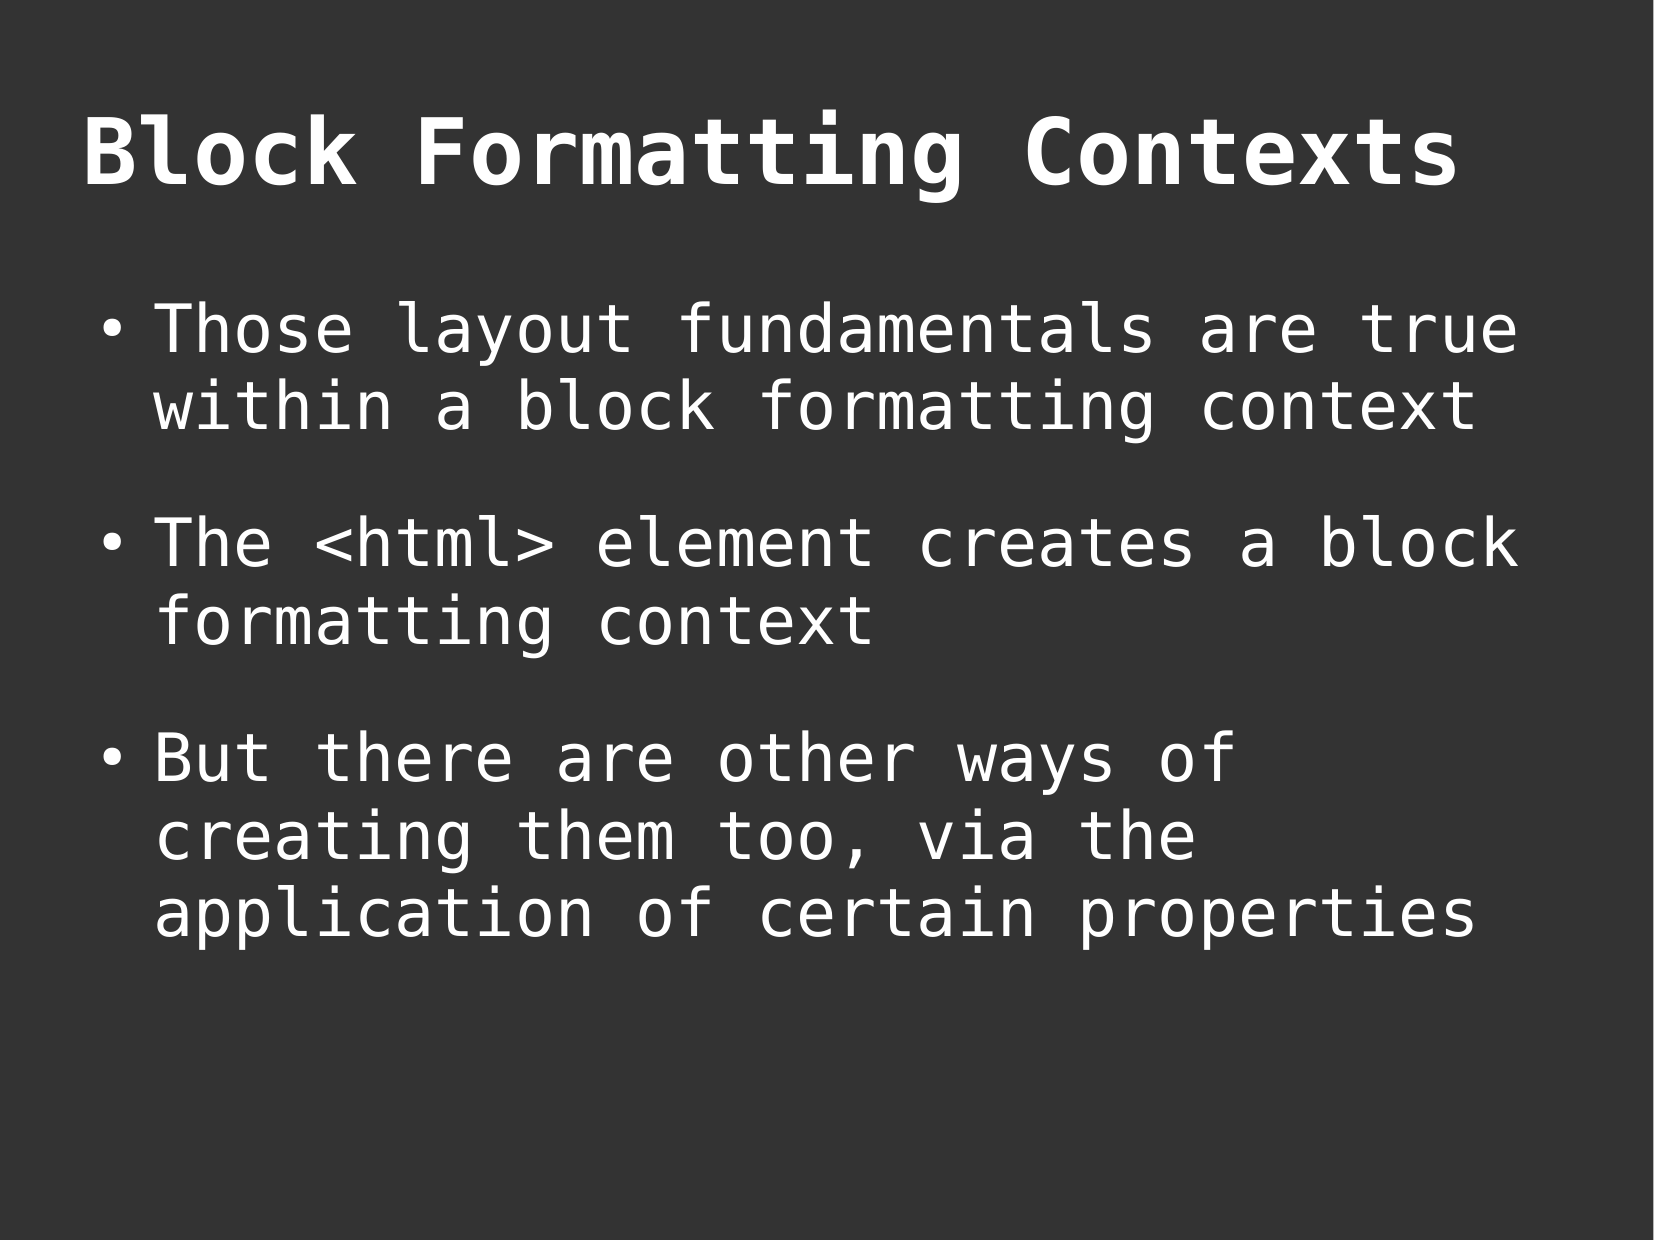

# Block Formatting Contexts
Those layout fundamentals are true within a block formatting context
The <html> element creates a block formatting context
But there are other ways of creating them too, via the application of certain properties